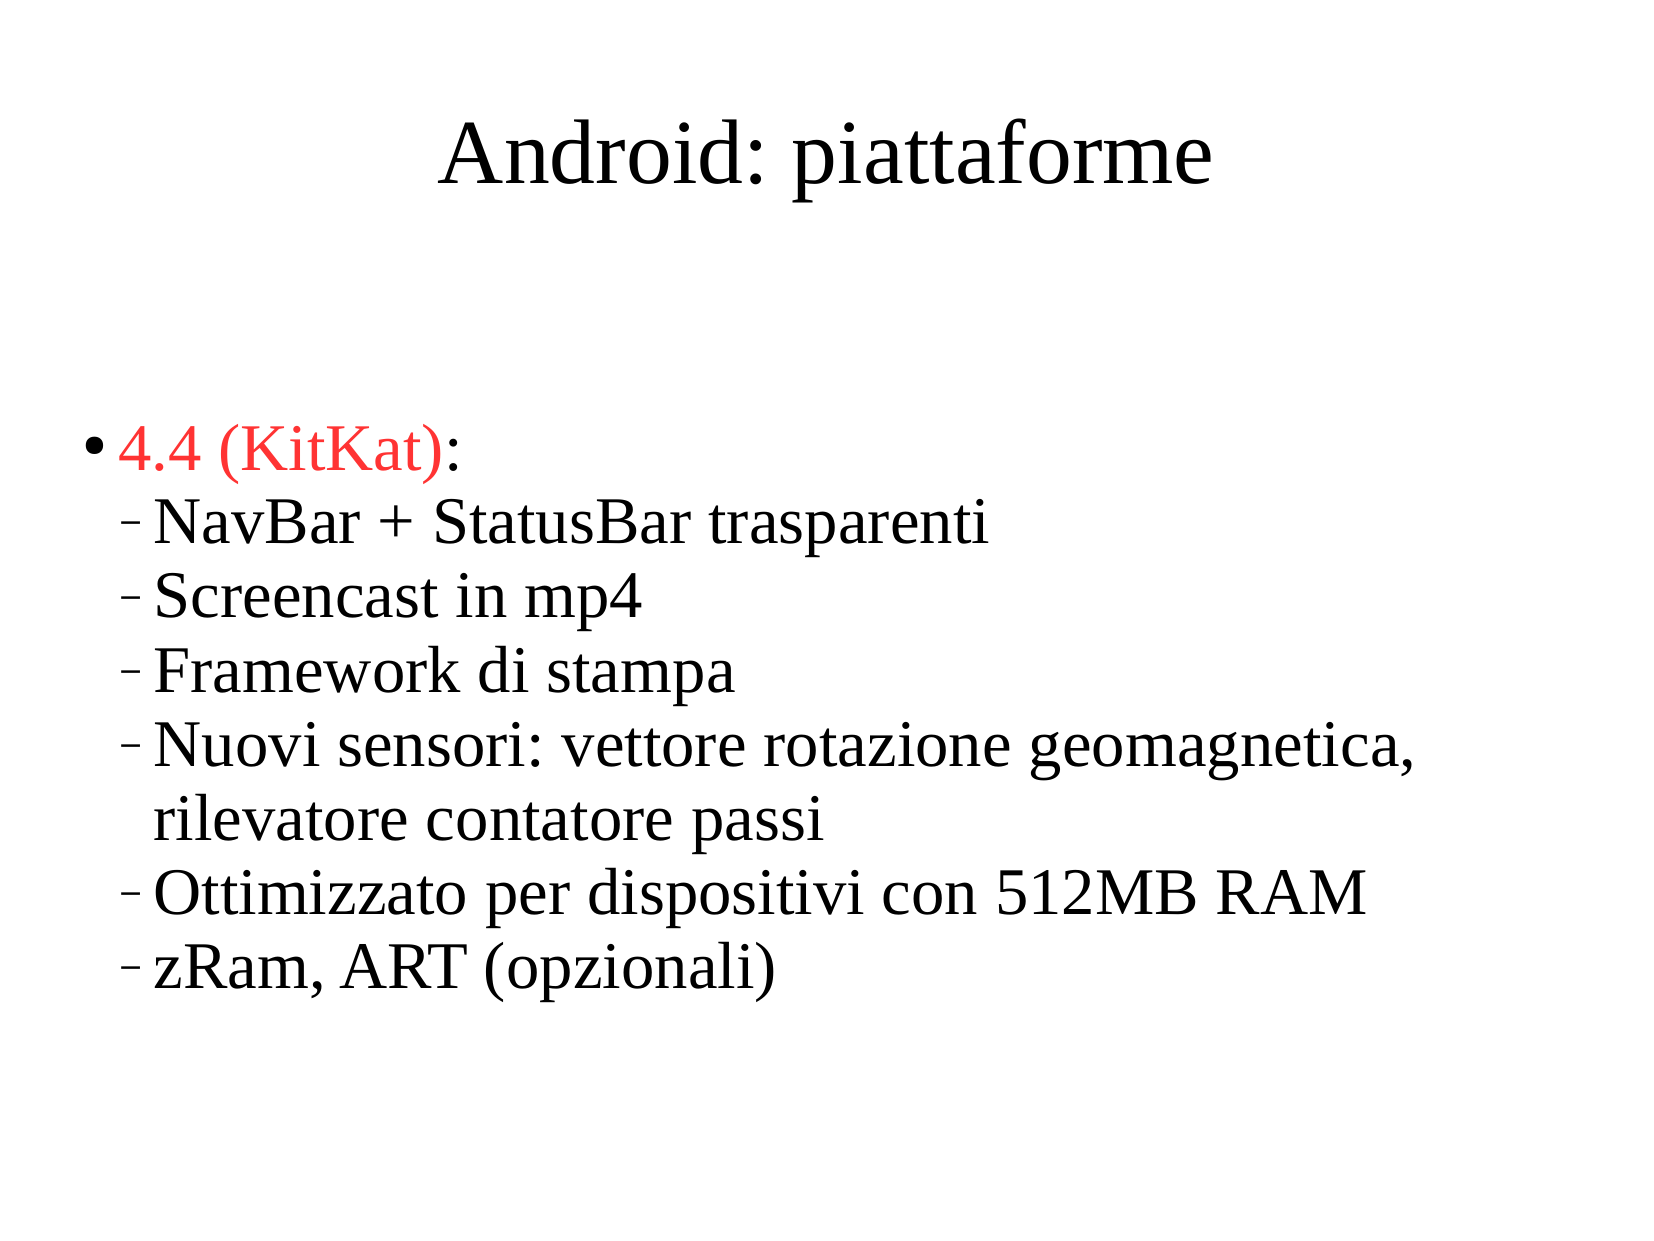

# Android: piattaforme
4.4 (KitKat):
NavBar + StatusBar trasparenti
Screencast in mp4
Framework di stampa
Nuovi sensori: vettore rotazione geomagnetica, rilevatore contatore passi
Ottimizzato per dispositivi con 512MB RAM
zRam, ART (opzionali)